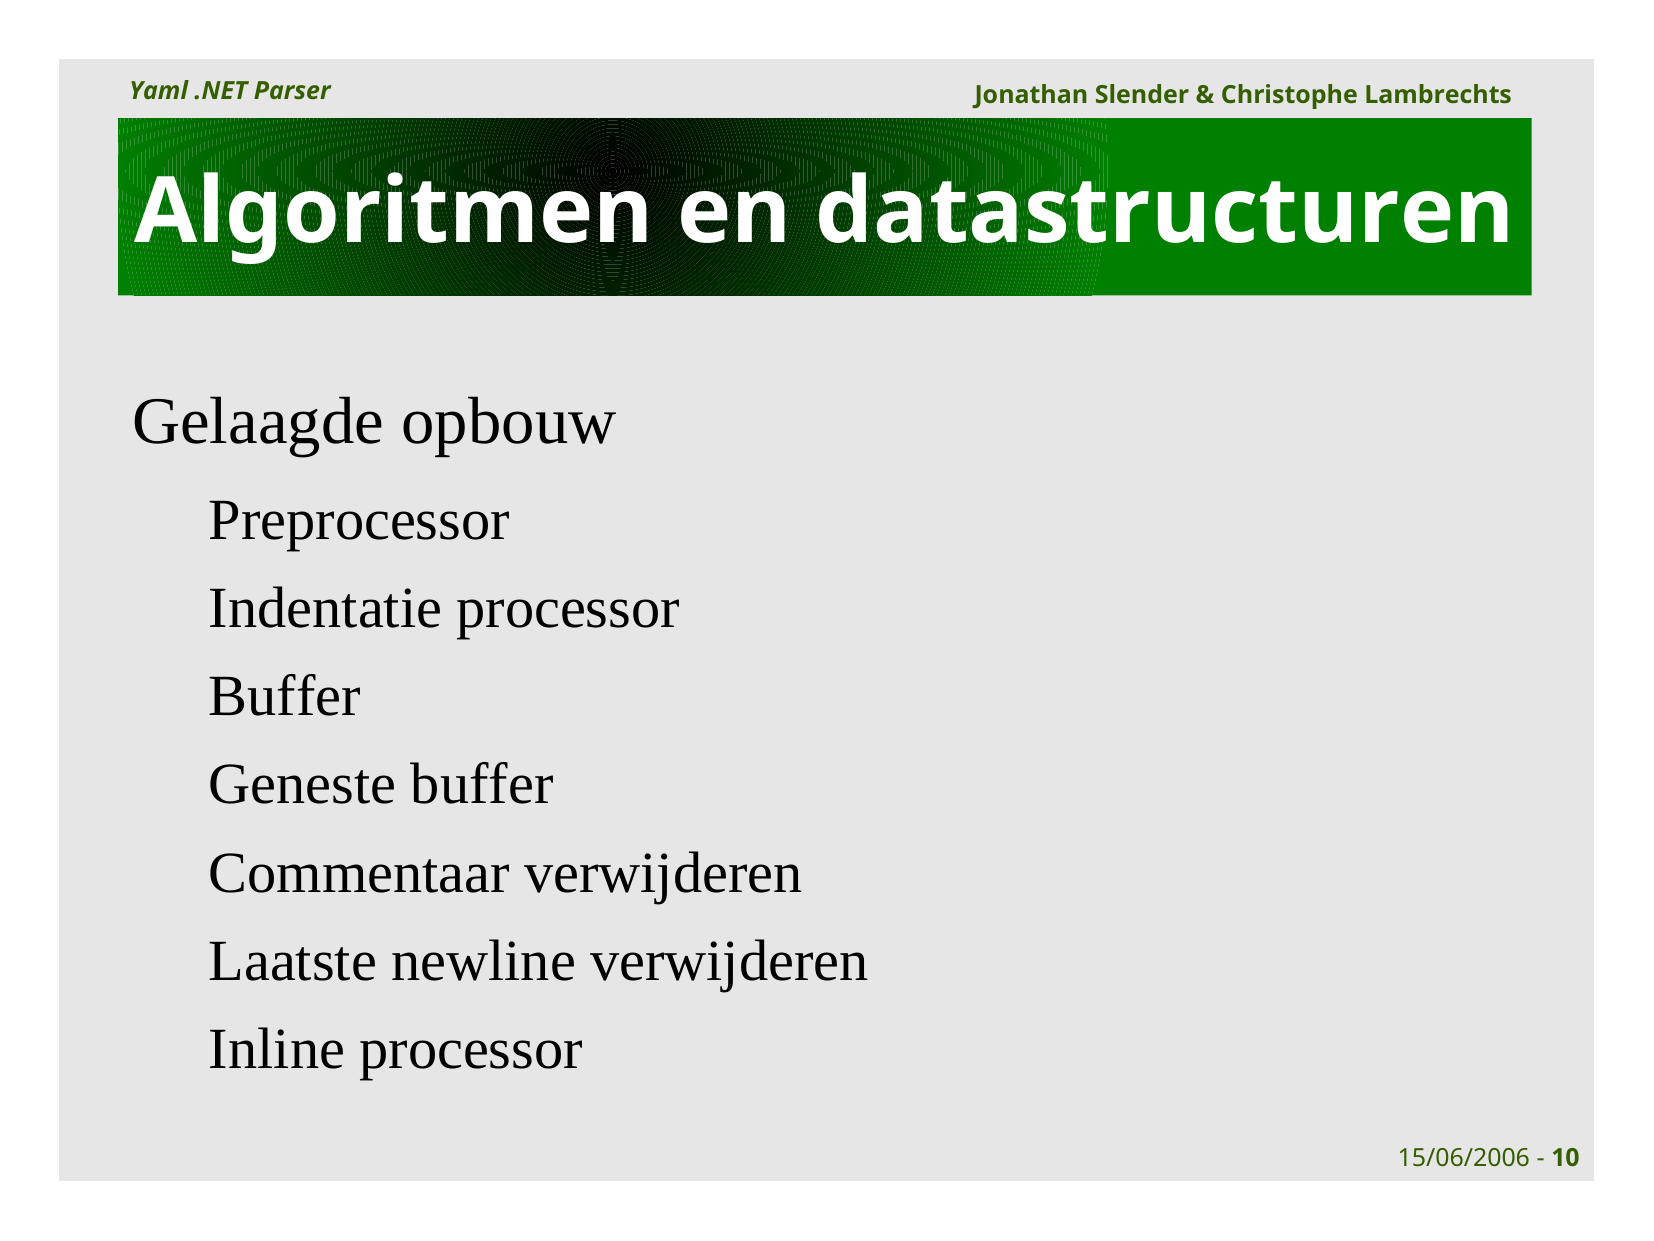

# Algoritmen en datastructuren
Gelaagde opbouw
Preprocessor
Indentatie processor
Buffer
Geneste buffer
Commentaar verwijderen
Laatste newline verwijderen
Inline processor